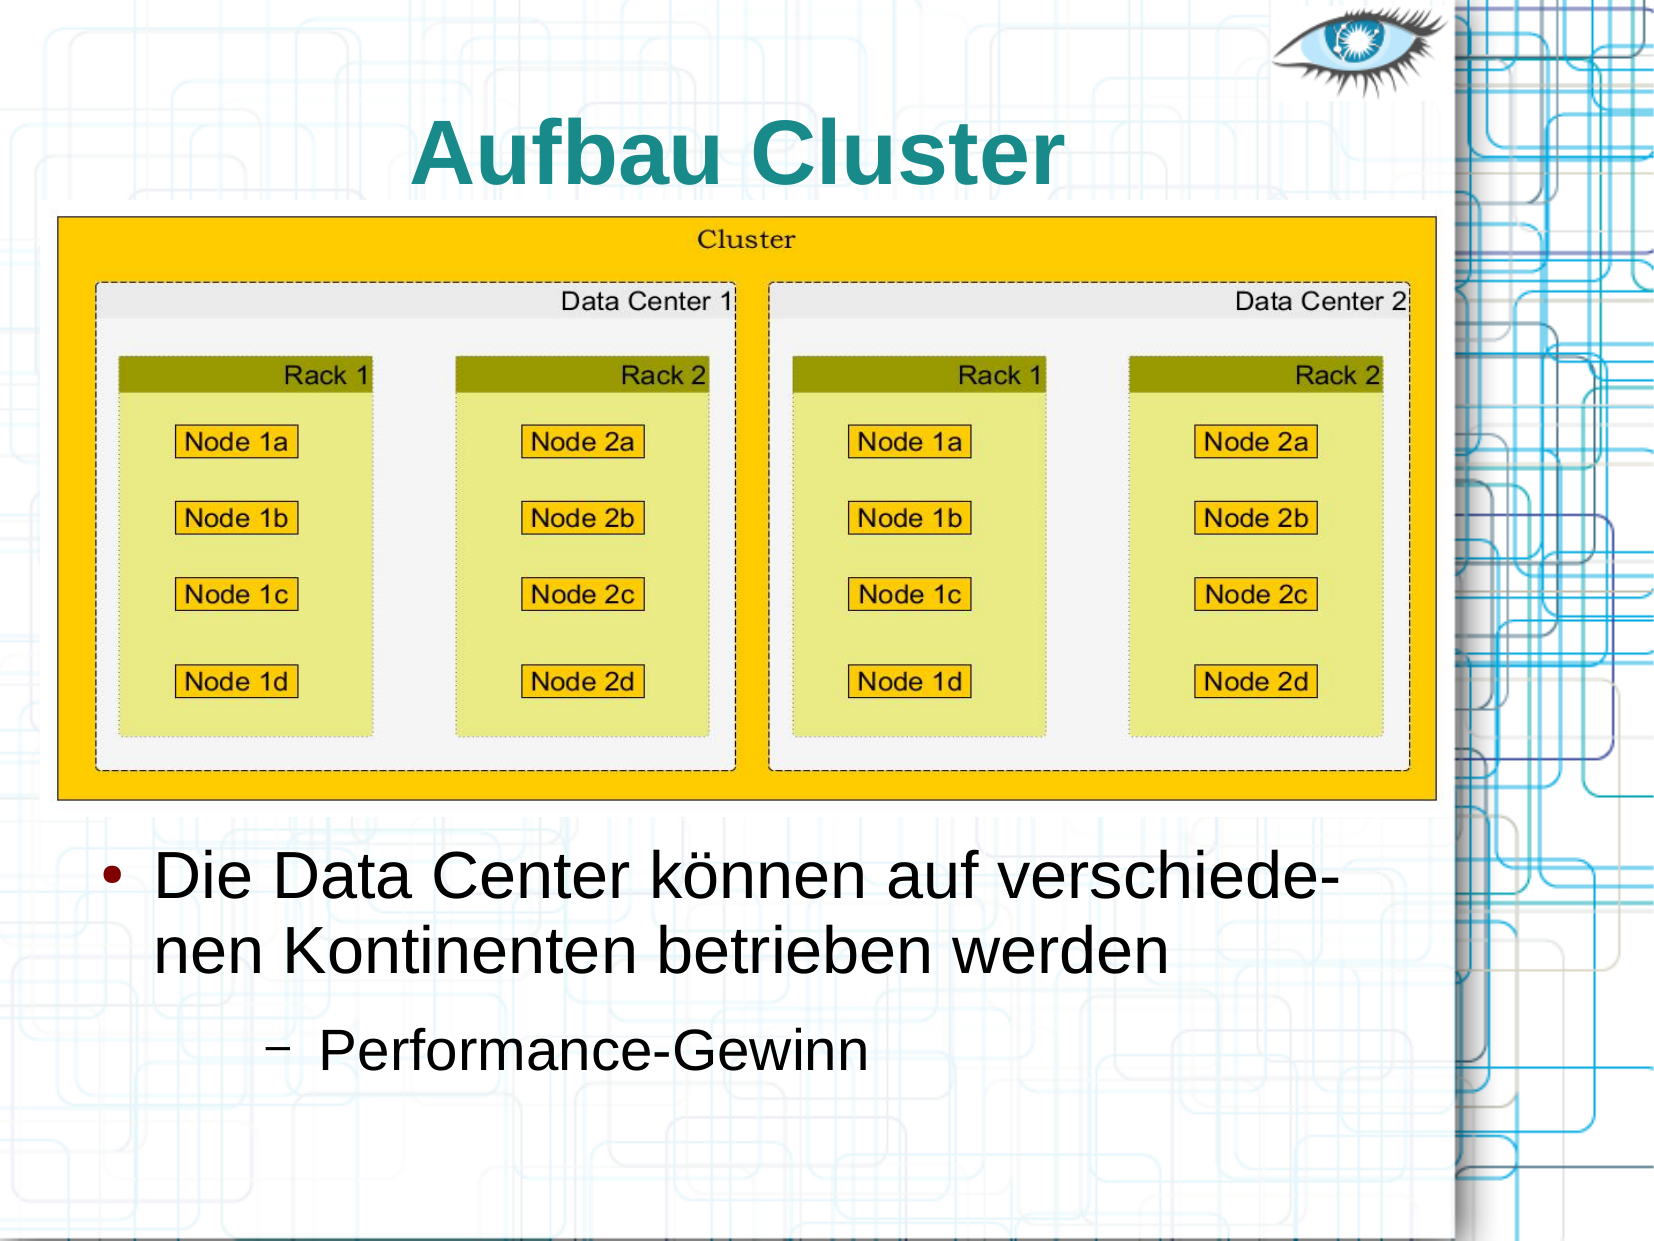

Aufbau Cluster
# Die Data Center können auf verschiede-nen Kontinenten betrieben werden
Performance-Gewinn